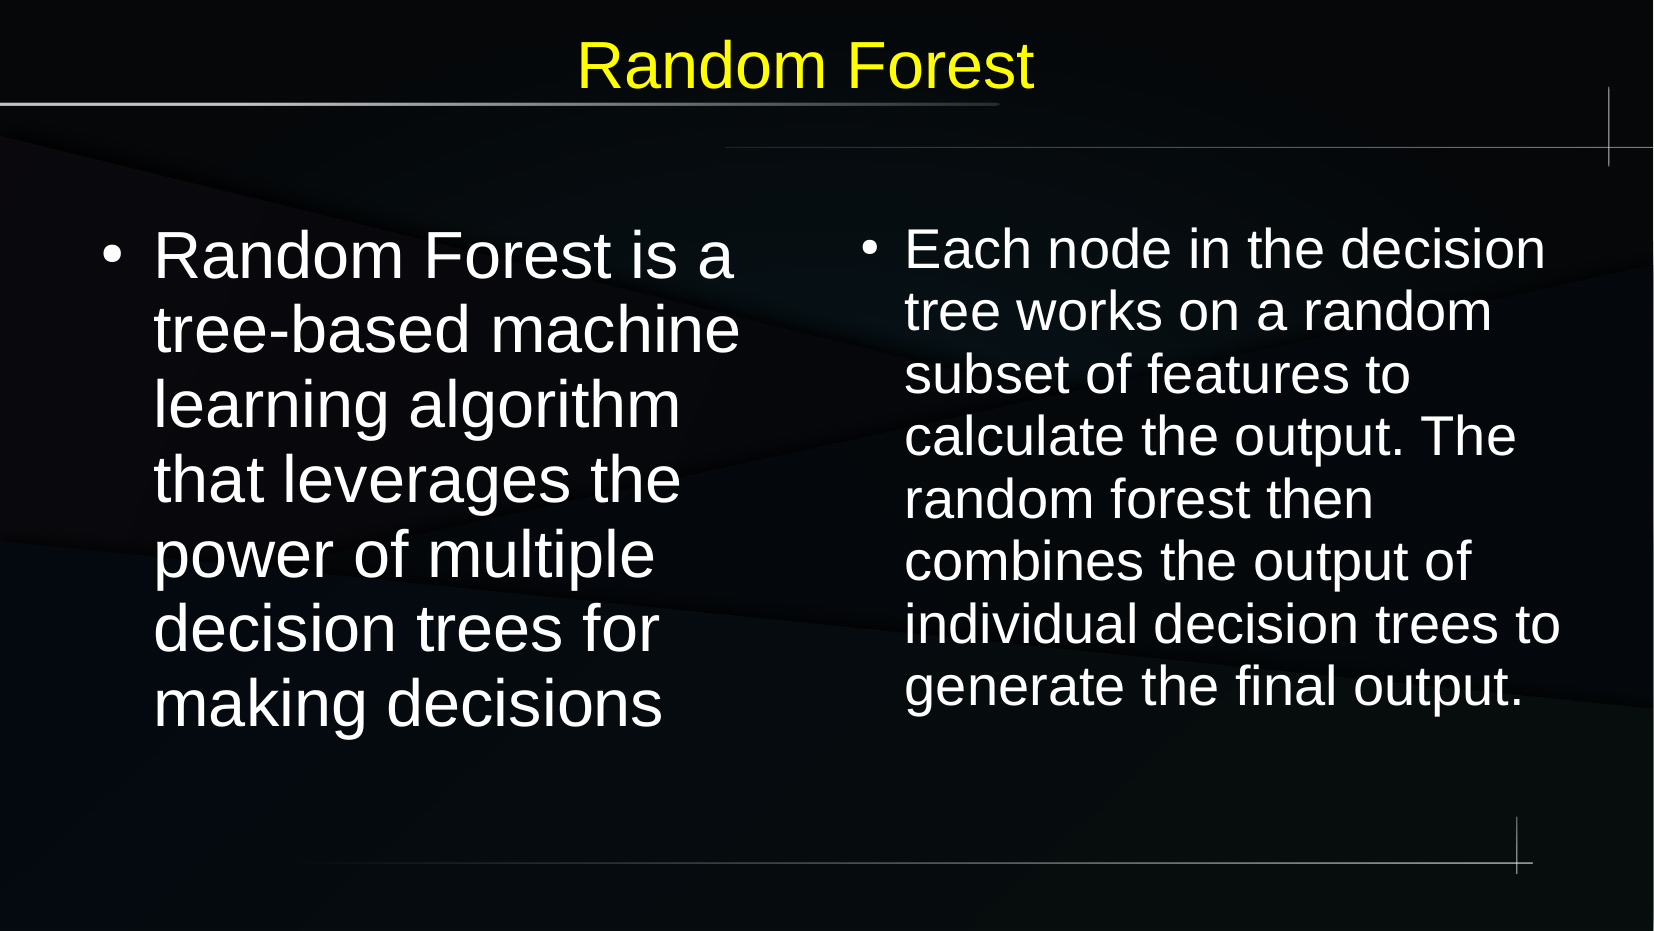

# Random Forest
Random Forest is a tree-based machine learning algorithm that leverages the power of multiple decision trees for making decisions
Each node in the decision tree works on a random subset of features to calculate the output. The random forest then combines the output of individual decision trees to generate the final output.